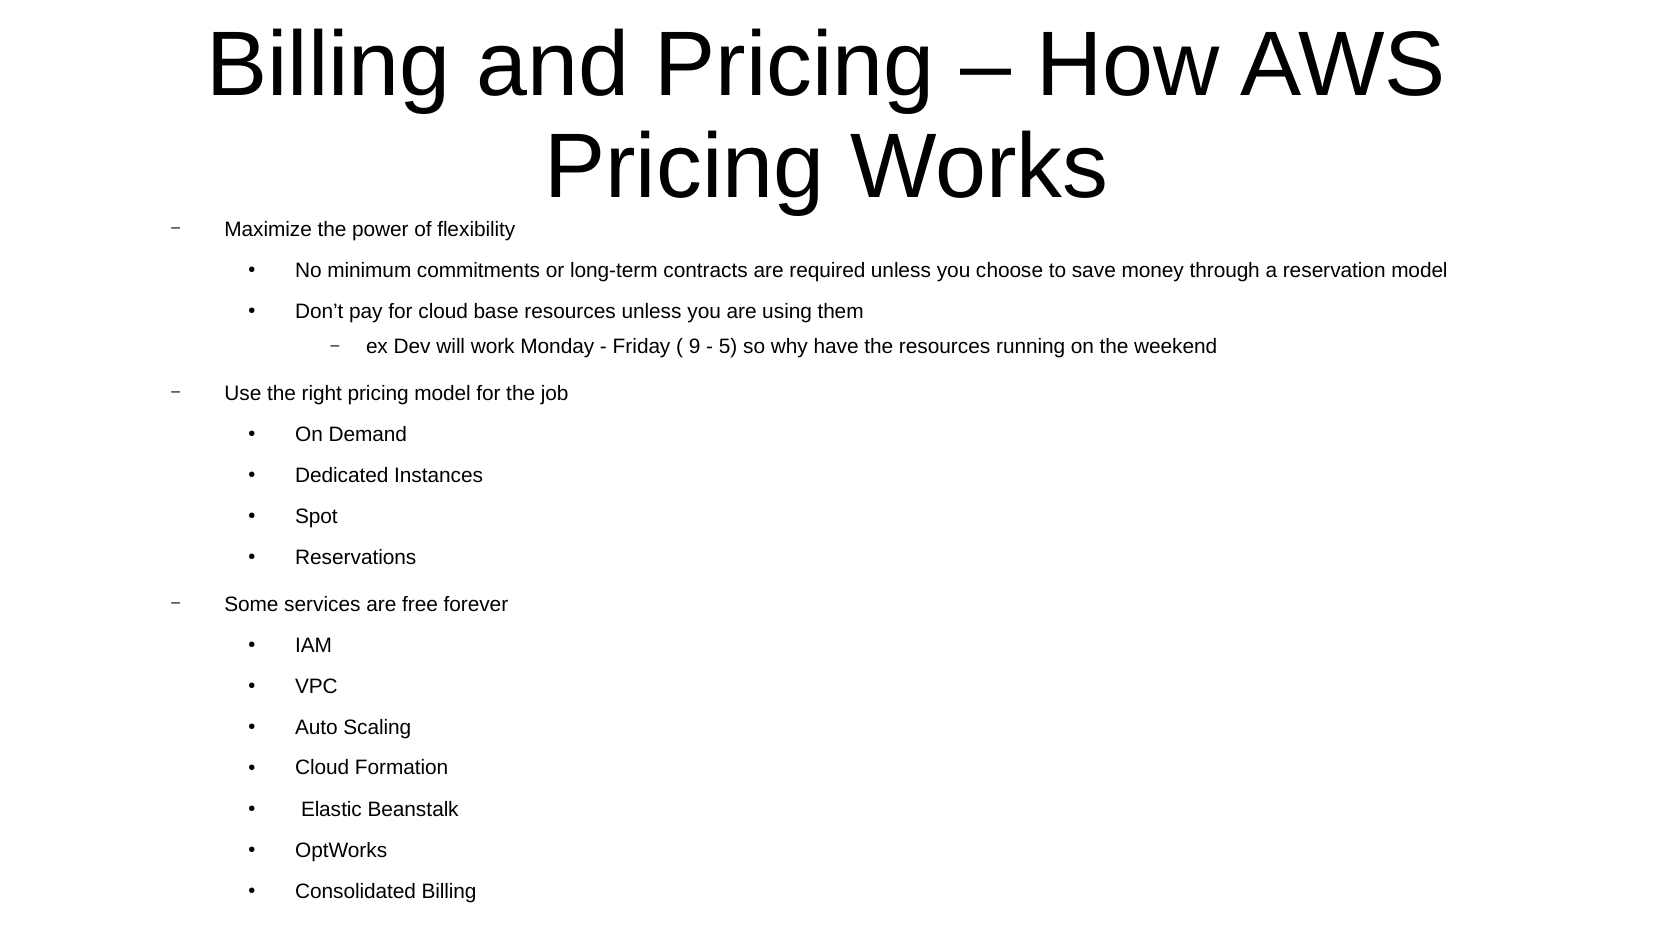

# Billing and Pricing – How AWS Pricing Works
Maximize the power of flexibility
No minimum commitments or long-term contracts are required unless you choose to save money through a reservation model
Don’t pay for cloud base resources unless you are using them
ex Dev will work Monday - Friday ( 9 - 5) so why have the resources running on the weekend
Use the right pricing model for the job
On Demand
Dedicated Instances
Spot
Reservations
Some services are free forever
IAM
VPC
Auto Scaling
Cloud Formation
 Elastic Beanstalk
OptWorks
Consolidated Billing